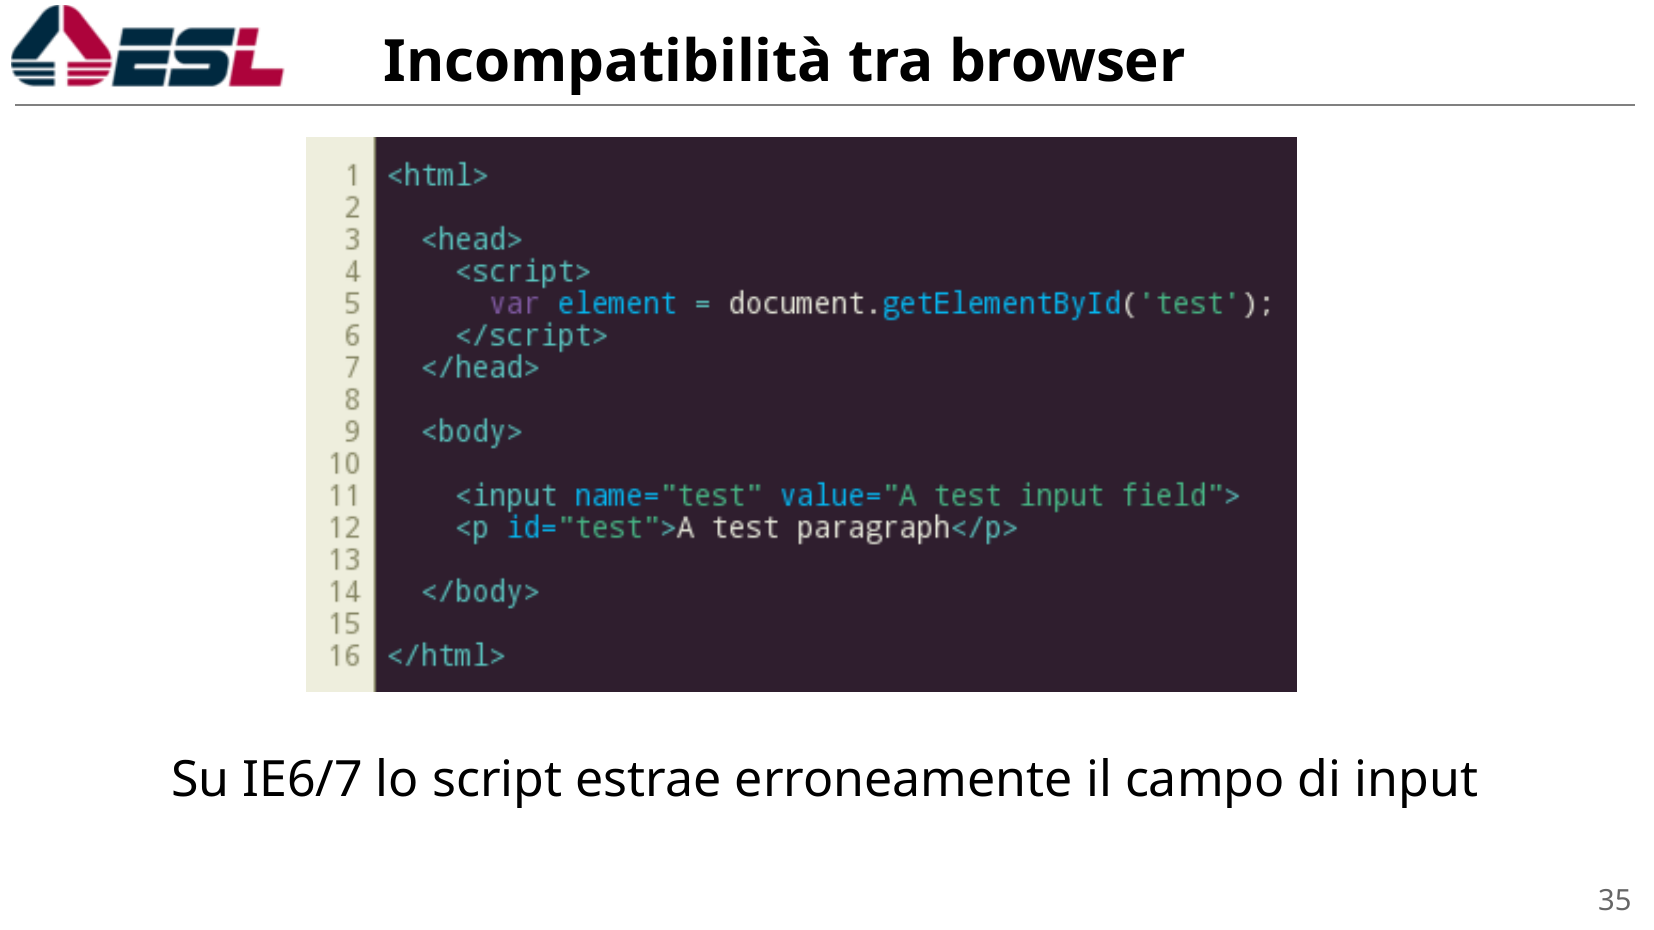

# Incompatibilità tra browser
Su IE6/7 lo script estrae erroneamente il campo di input